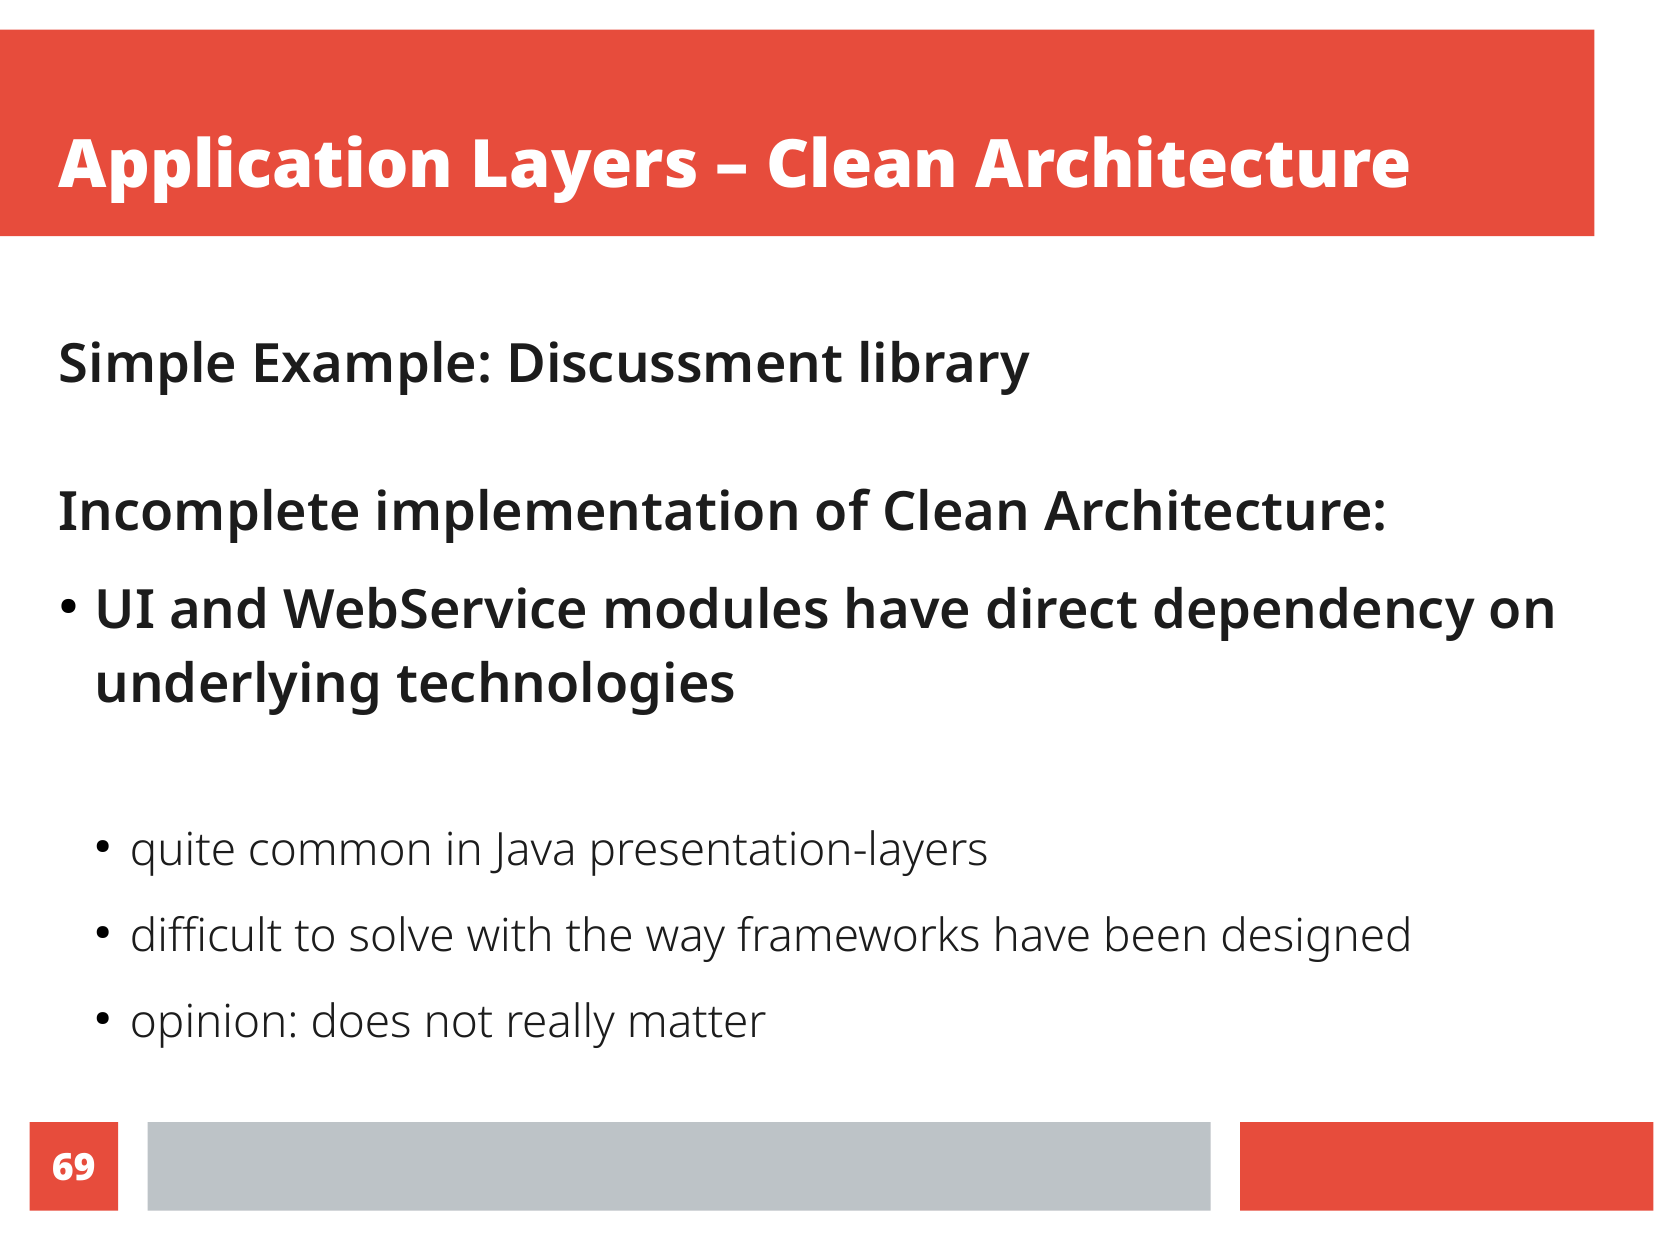

# Application Layers – Clean Architecture
Simple Example: Discussment library
Incomplete implementation of Clean Architecture:
UI and WebService modules have direct dependency on underlying technologies
quite common in Java presentation-layers
difficult to solve with the way frameworks have been designed
opinion: does not really matter
69